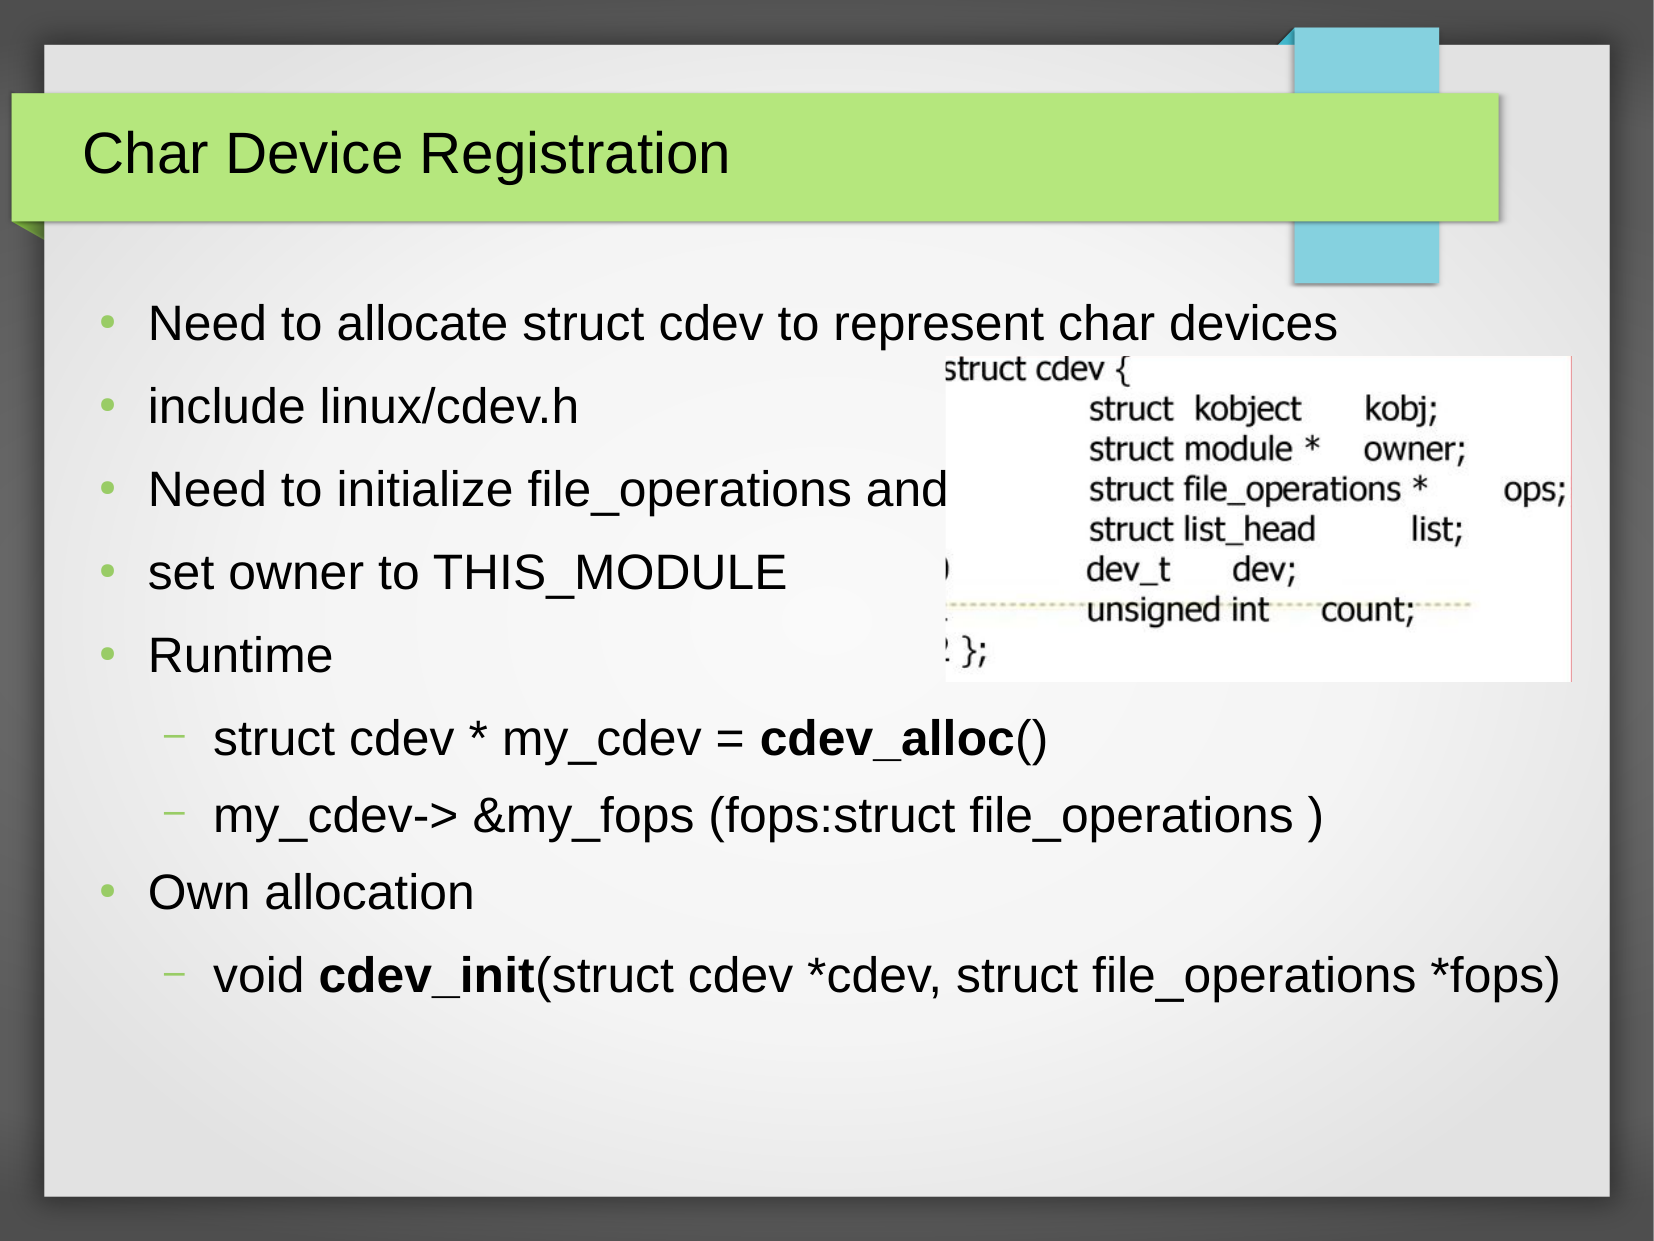

# Char Device Registration
Need to allocate struct cdev to represent char devices
include linux/cdev.h
Need to initialize file_operations and
set owner to THIS_MODULE
Runtime
struct cdev * my_cdev = cdev_alloc()
my_cdev-> &my_fops (fops:struct file_operations )
Own allocation
void cdev_init(struct cdev *cdev, struct file_operations *fops)